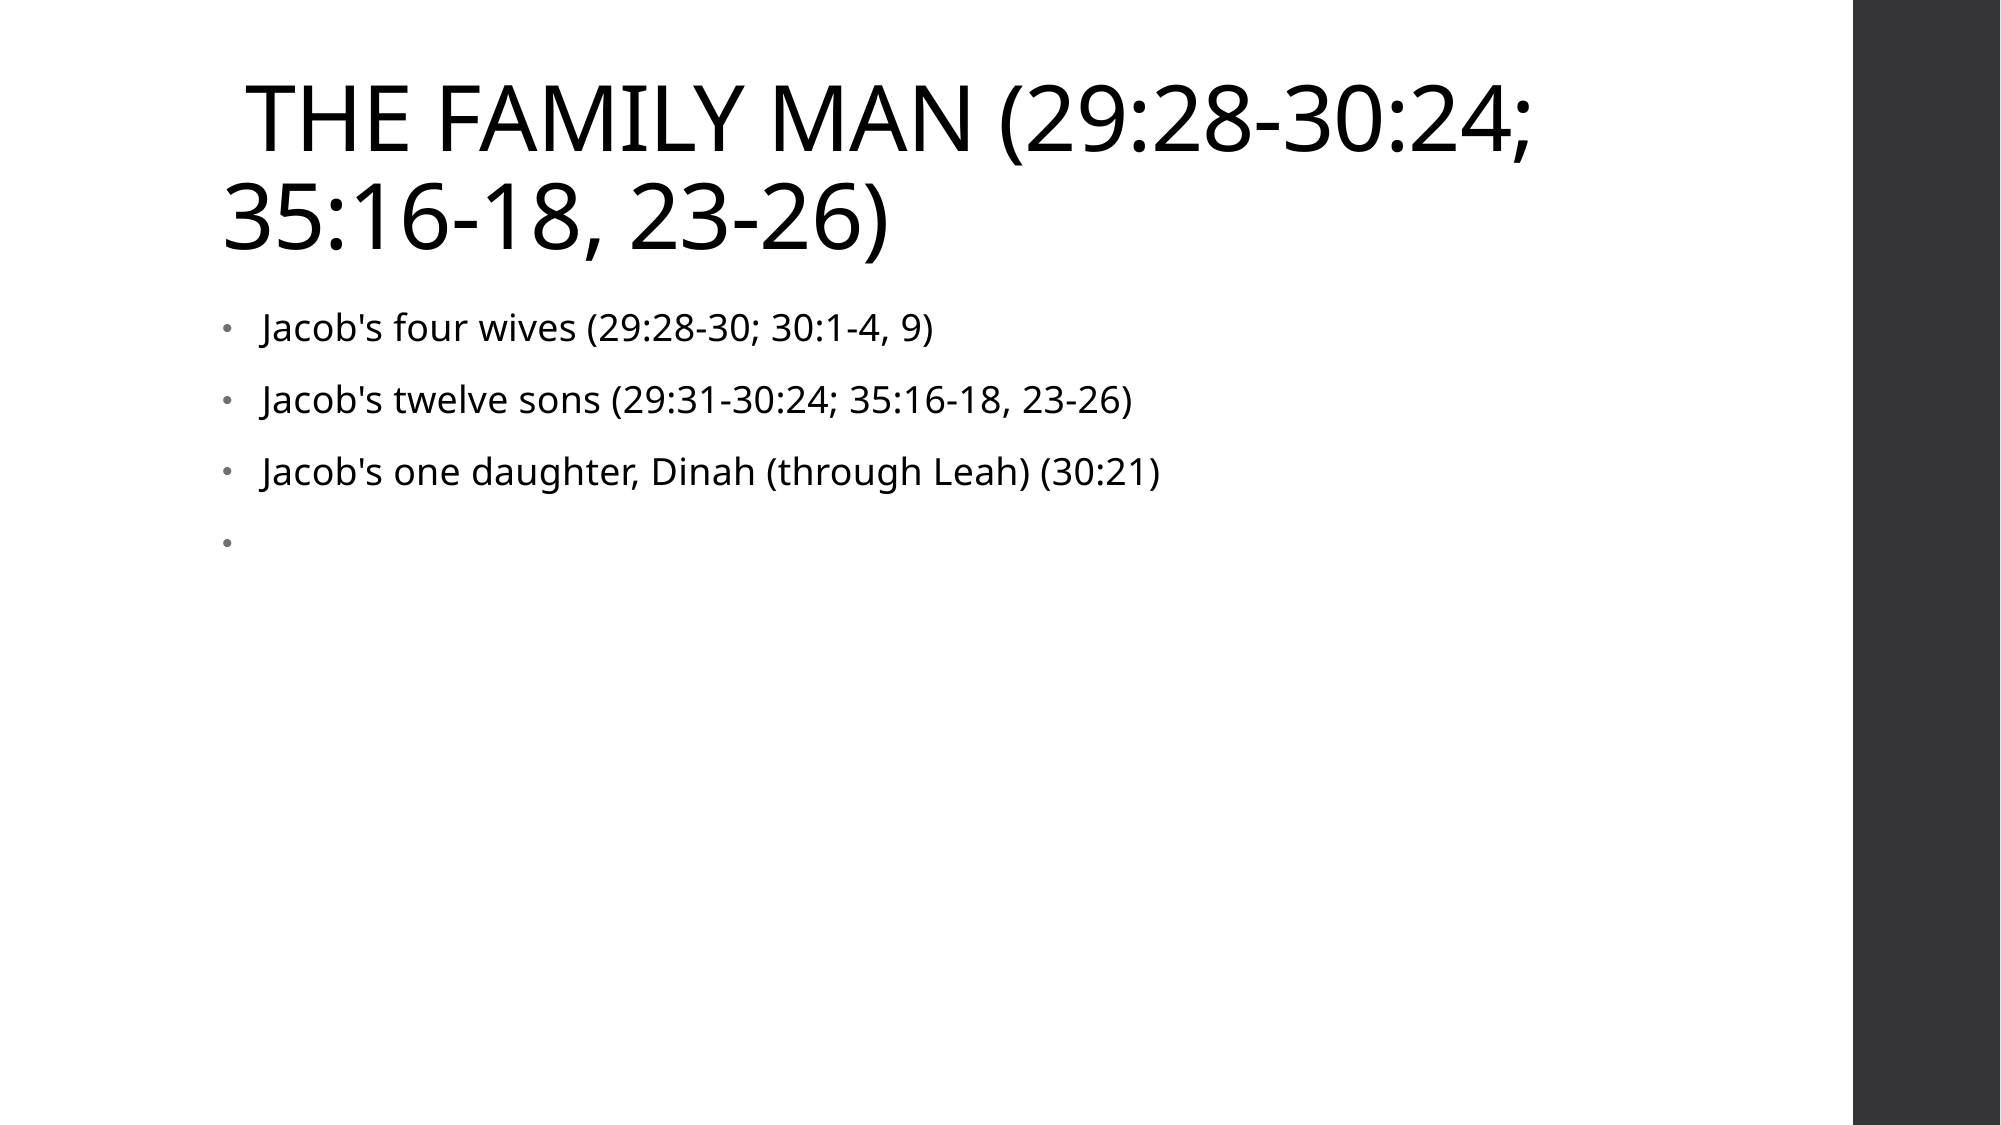

# THE FAMILY MAN (29:28-30:24; 35:16-18, 23-26)
 Jacob's four wives (29:28-30; 30:1-4, 9)
 Jacob's twelve sons (29:31-30:24; 35:16-18, 23-26)
 Jacob's one daughter, Dinah (through Leah) (30:21)